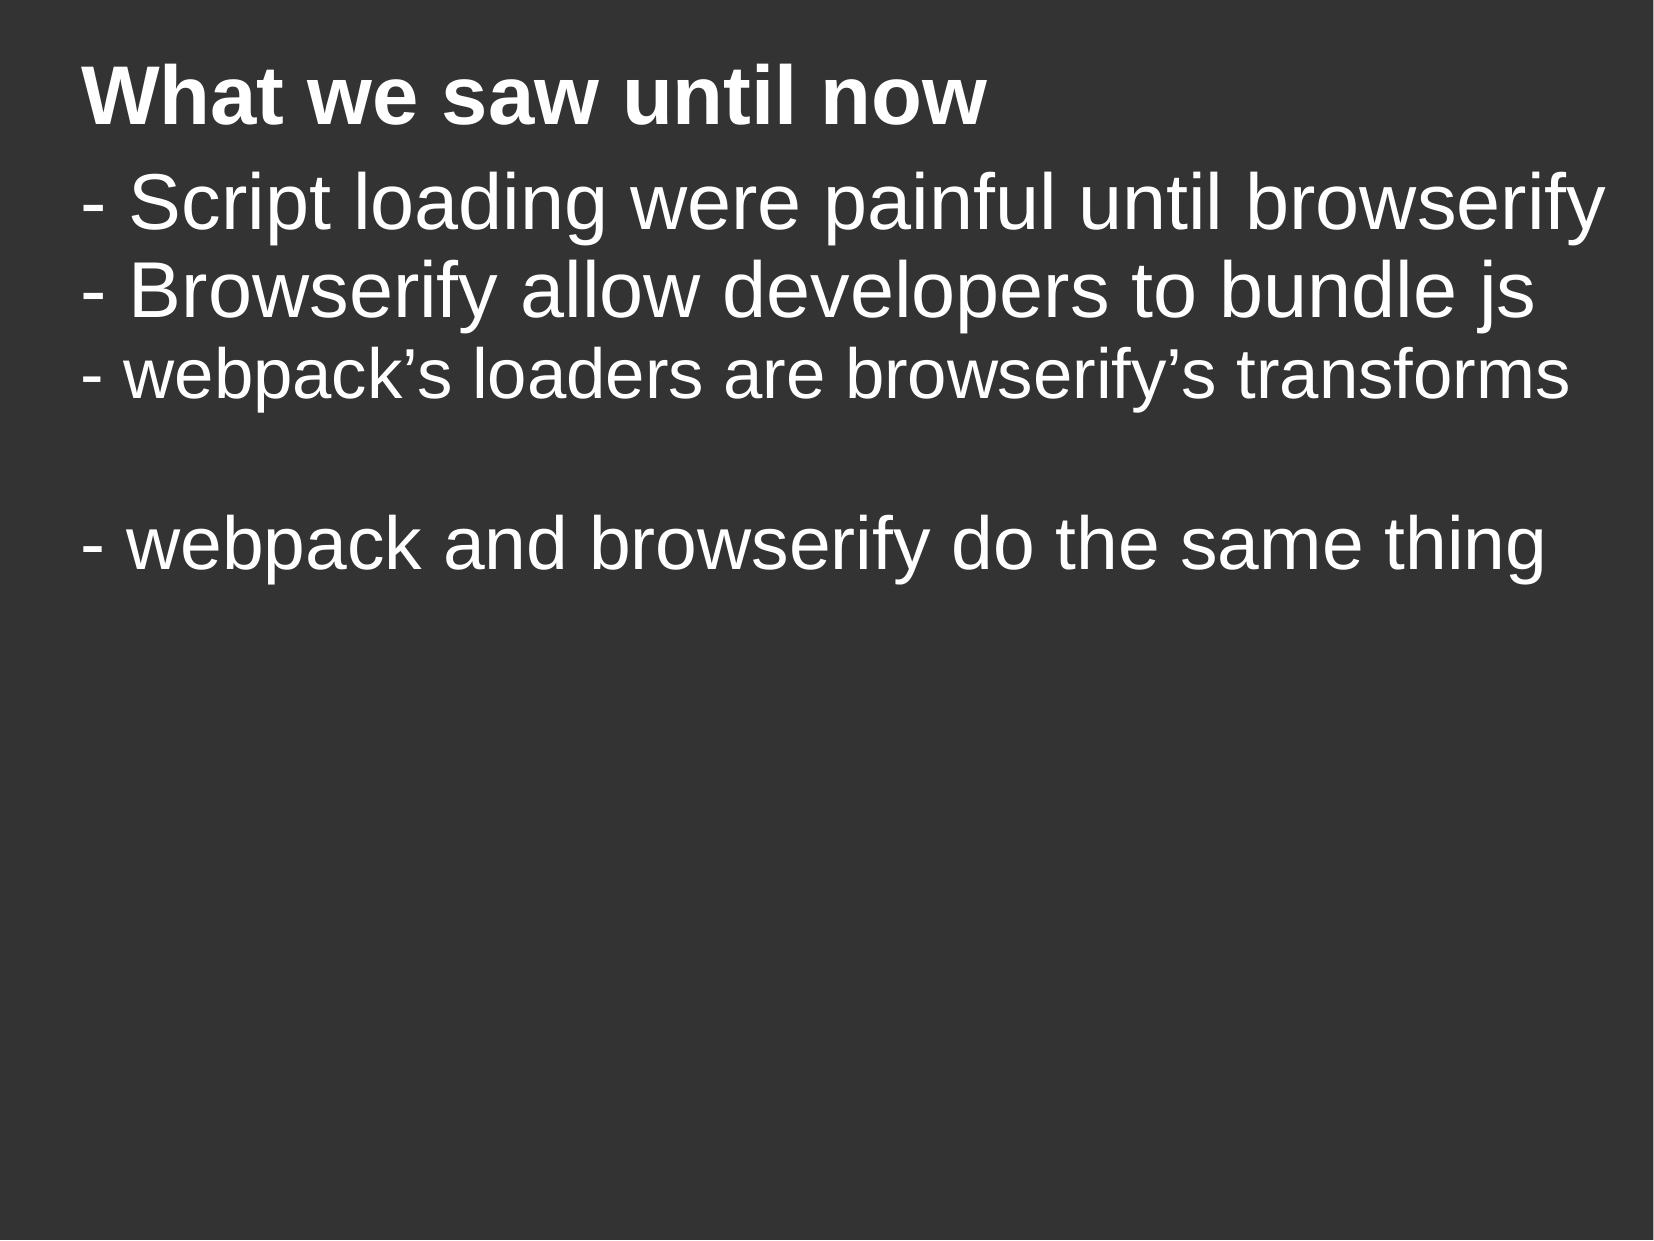

What we saw until now
# - Script loading were painful until browserify - Browserify allow developers to bundle js - webpack’s loaders are browserify’s transforms - webpack and browserify do the same thing